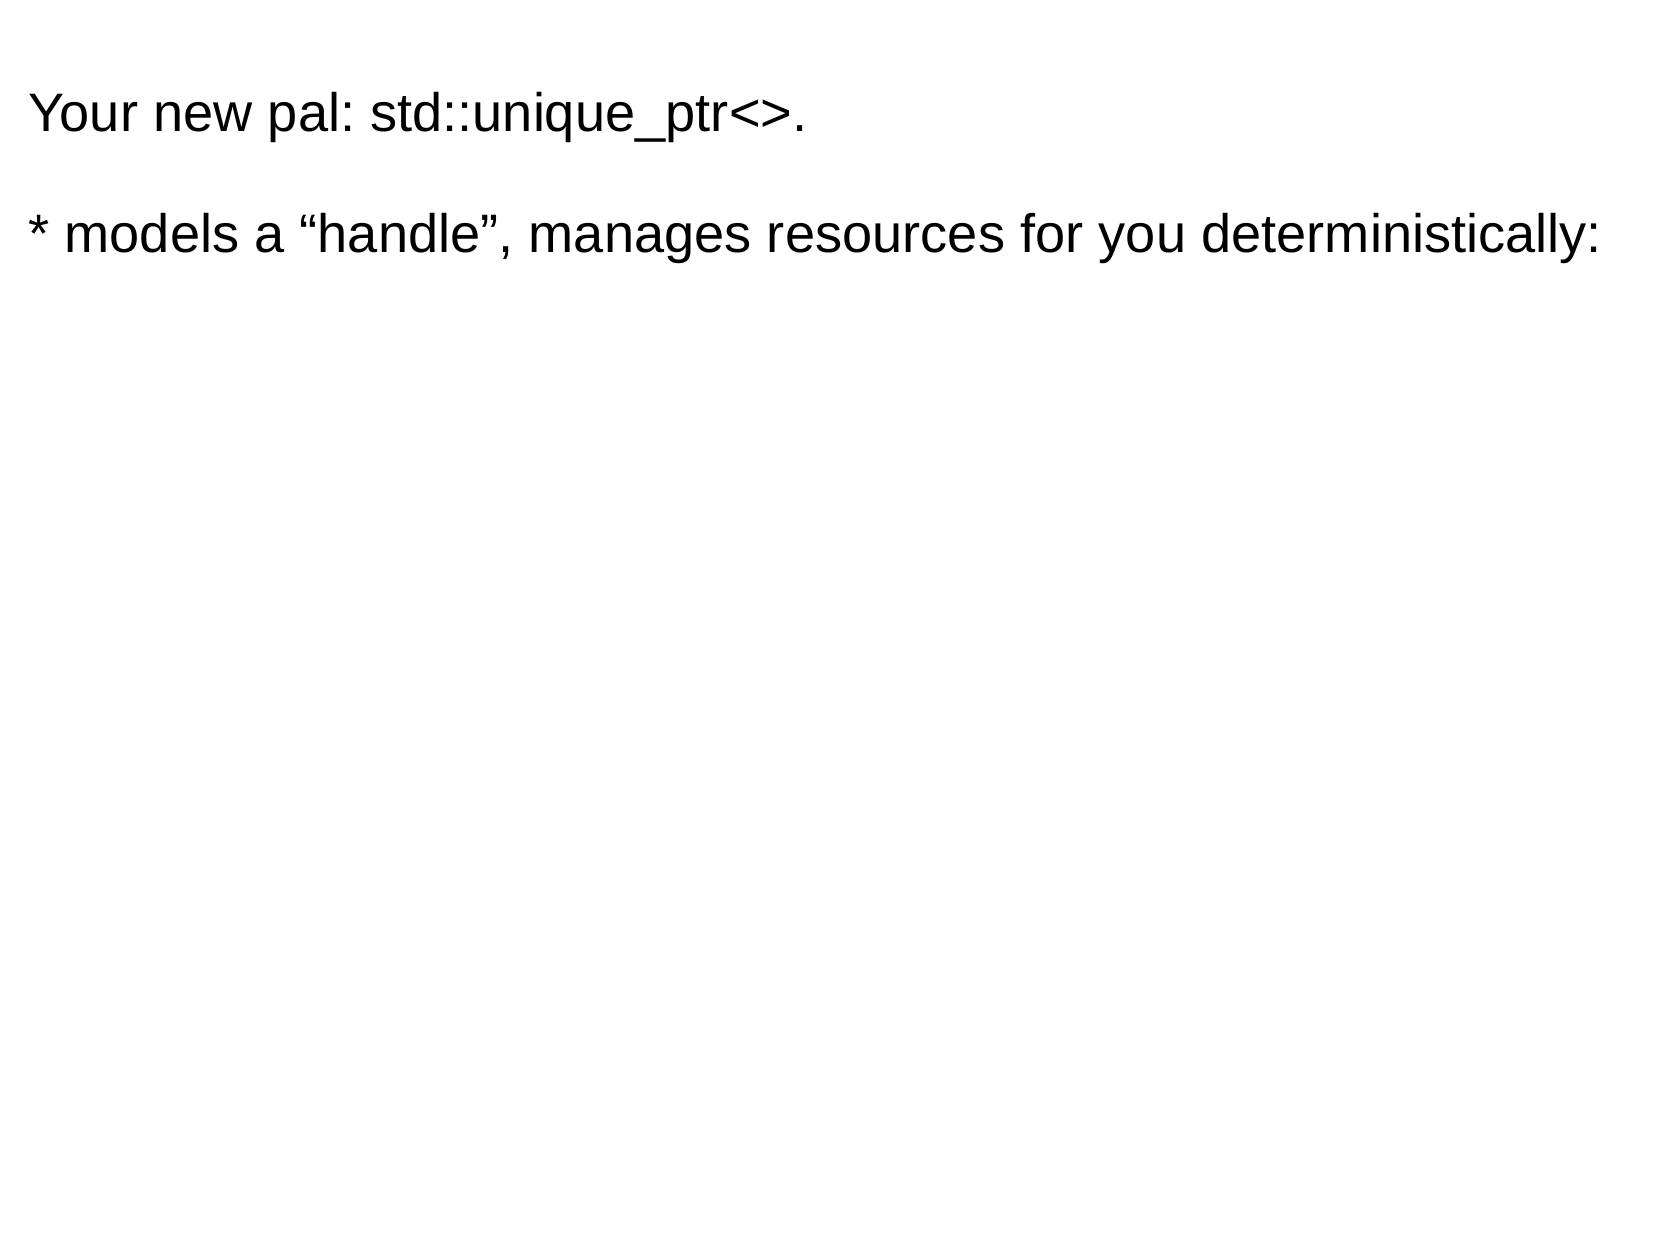

Your new pal: std::unique_ptr<>.
* models a “handle”, manages resources for you deterministically: